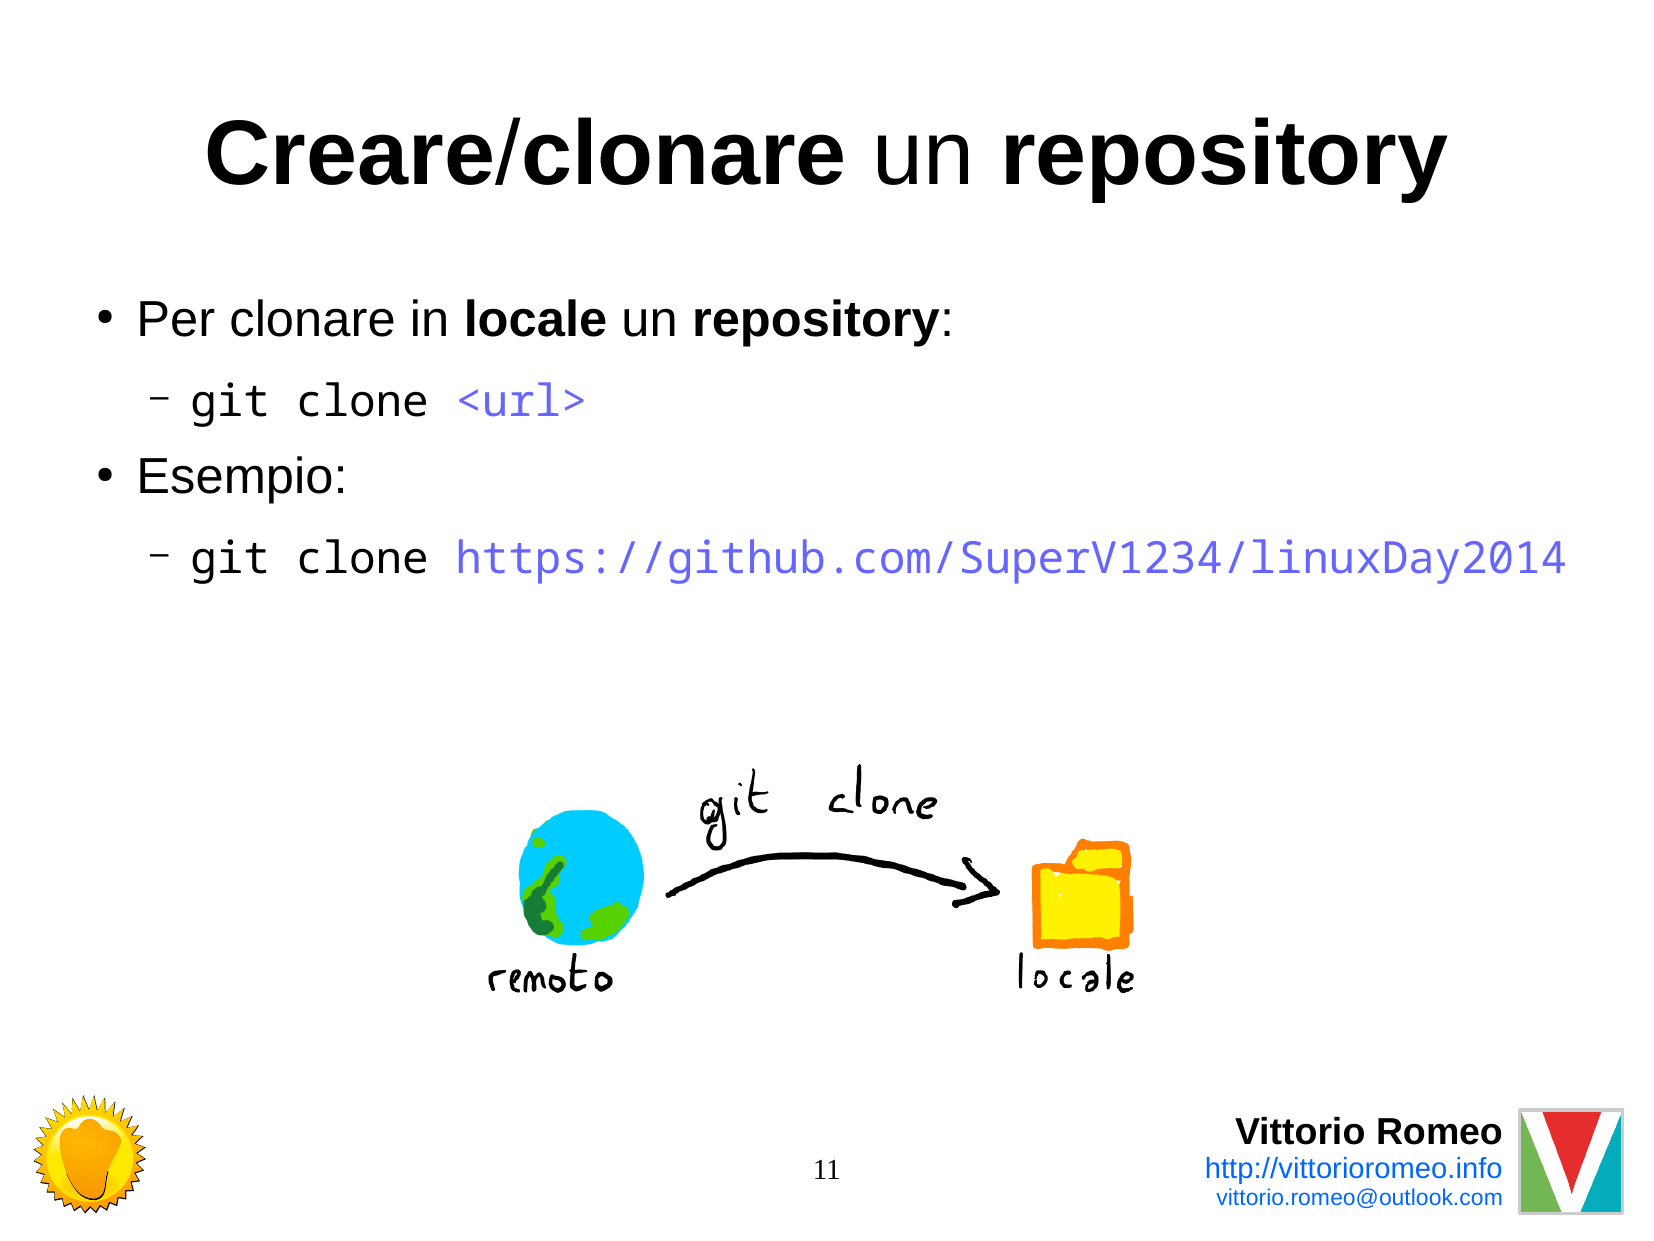

# Creare/clonare un repository
Per clonare in locale un repository:
git clone <url>
Esempio:
git clone https://github.com/SuperV1234/linuxDay2014